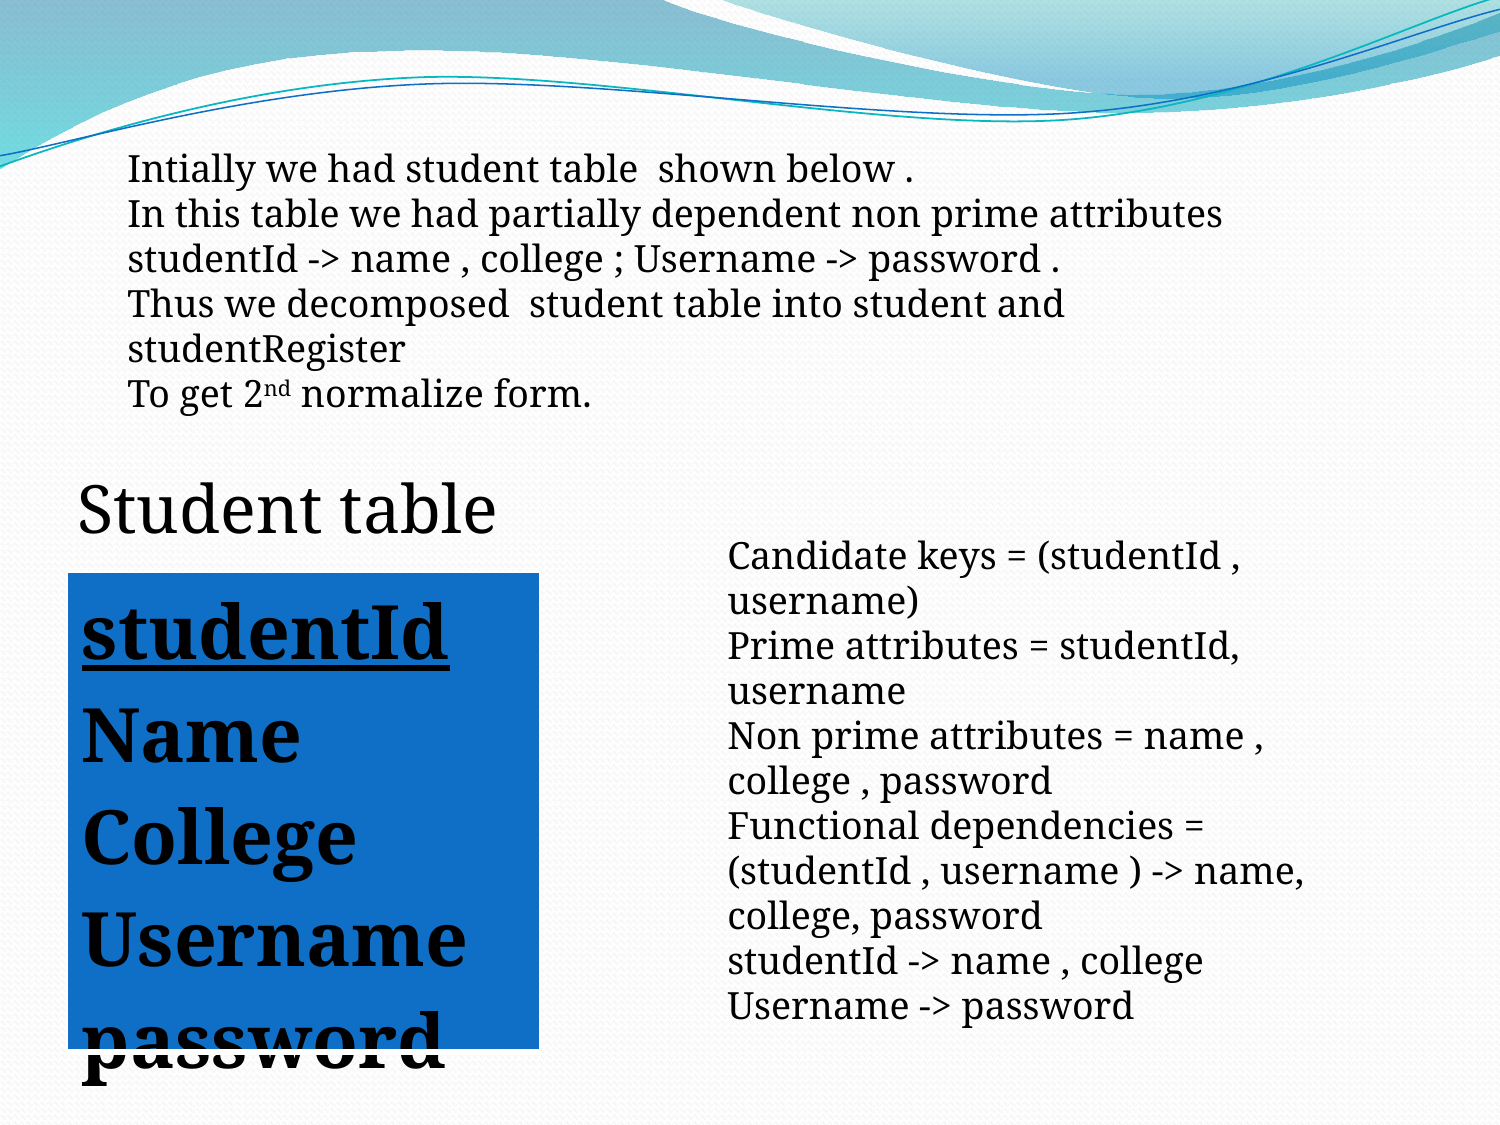

Intially we had student table shown below .
In this table we had partially dependent non prime attributes
studentId -> name , college ; Username -> password .
Thus we decomposed student table into student and studentRegister
To get 2nd normalize form.
Student table
Candidate keys = (studentId , username)
Prime attributes = studentId, username
Non prime attributes = name , college , password
Functional dependencies =
(studentId , username ) -> name, college, password
studentId -> name , college
Username -> password
| studentId Name College Username password |
| --- |